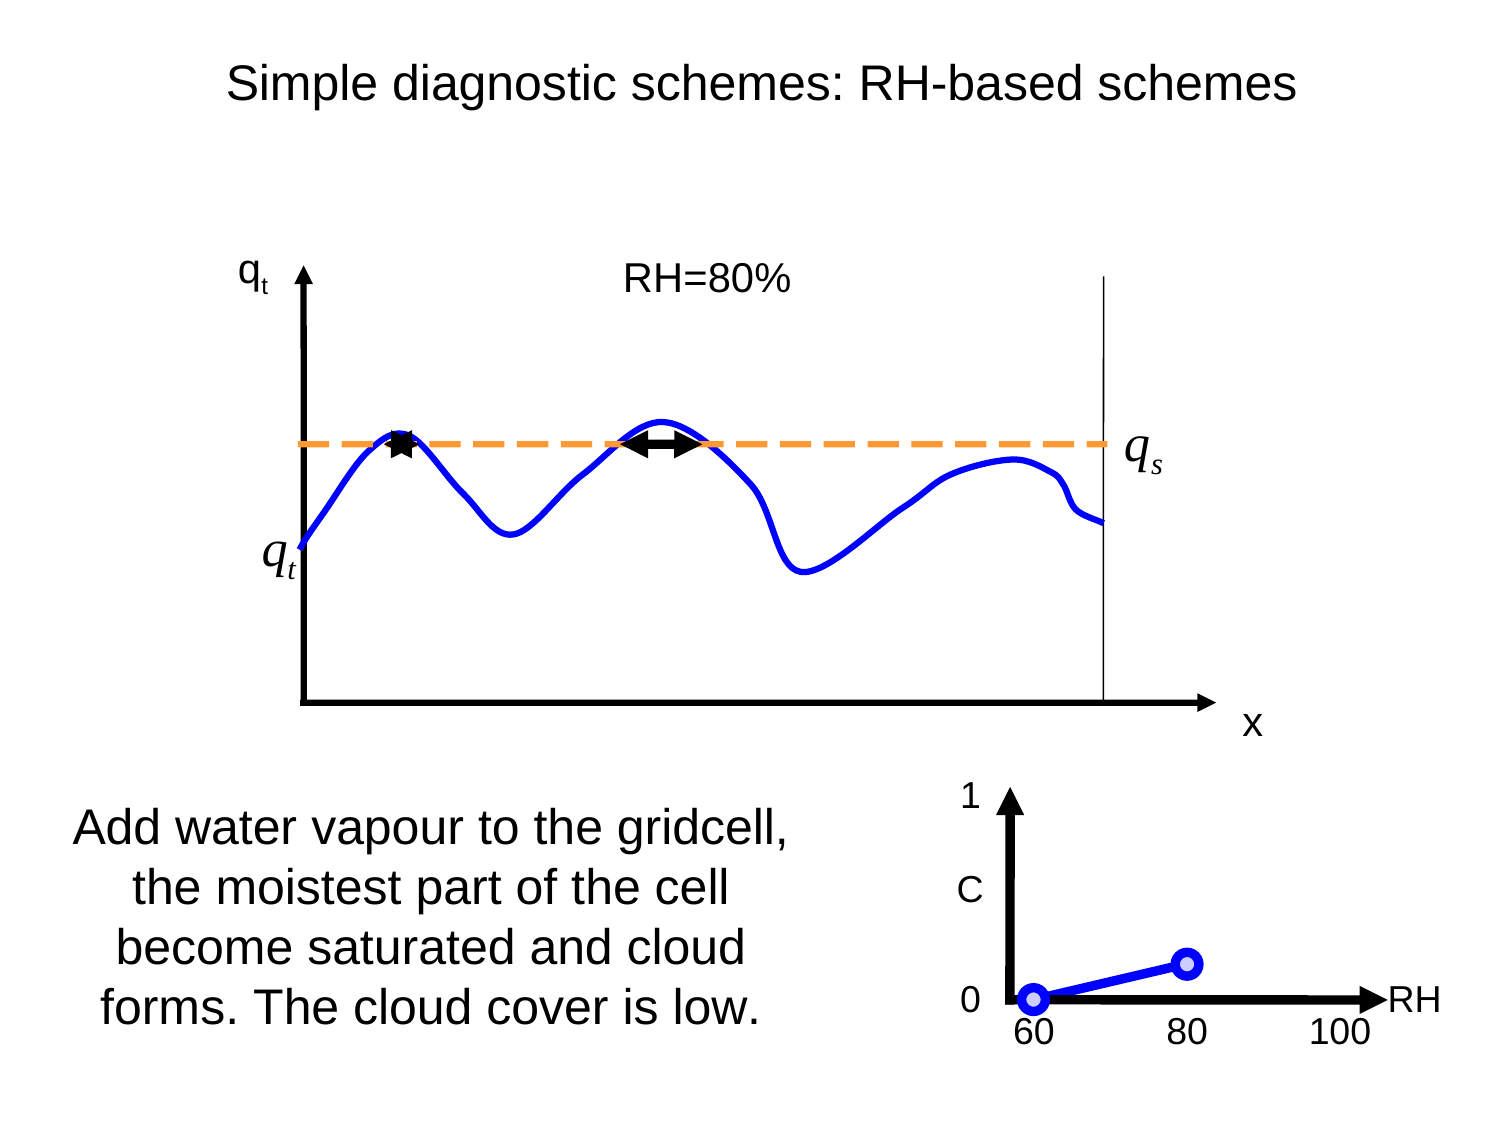

Simple diagnostic schemes: RH-based schemes
qt
RH=80%
x
1
Add water vapour to the gridcell, the moistest part of the cell become saturated and cloud forms. The cloud cover is low.
C
0
RH
60
80
100